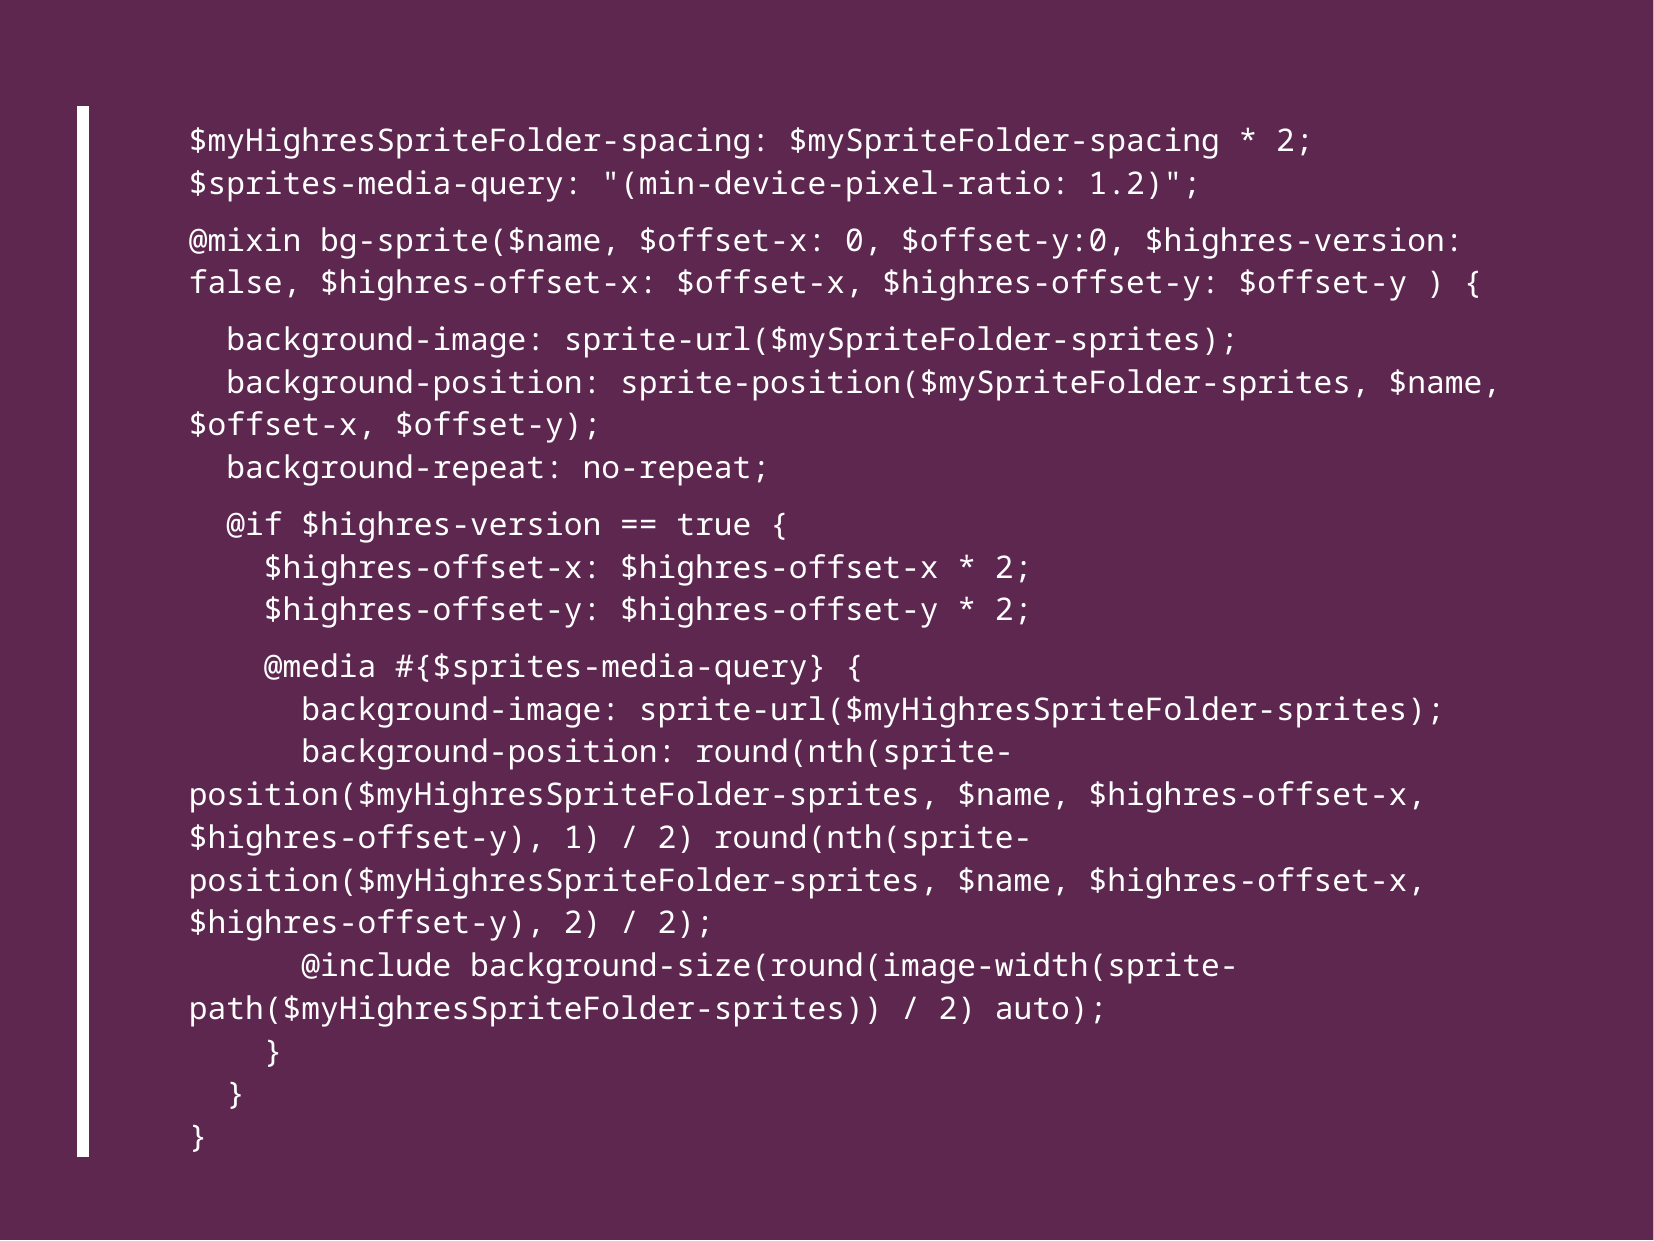

# $myHighresSpriteFolder-spacing: $mySpriteFolder-spacing * 2; $sprites-media-query: "(min-device-pixel-ratio: 1.2)";
@mixin bg-sprite($name, $offset-x: 0, $offset-y:0, $highres-version: false, $highres-offset-x: $offset-x, $highres-offset-y: $offset-y ) {
 background-image: sprite-url($mySpriteFolder-sprites);
 background-position: sprite-position($mySpriteFolder-sprites, $name, $offset-x, $offset-y);
 background-repeat: no-repeat;
 @if $highres-version == true {
 $highres-offset-x: $highres-offset-x * 2;
 $highres-offset-y: $highres-offset-y * 2;
 @media #{$sprites-media-query} {
 background-image: sprite-url($myHighresSpriteFolder-sprites);
 background-position: round(nth(sprite-position($myHighresSpriteFolder-sprites, $name, $highres-offset-x, $highres-offset-y), 1) / 2) round(nth(sprite-position($myHighresSpriteFolder-sprites, $name, $highres-offset-x, $highres-offset-y), 2) / 2);
 @include background-size(round(image-width(sprite-path($myHighresSpriteFolder-sprites)) / 2) auto);
 }
 }
}